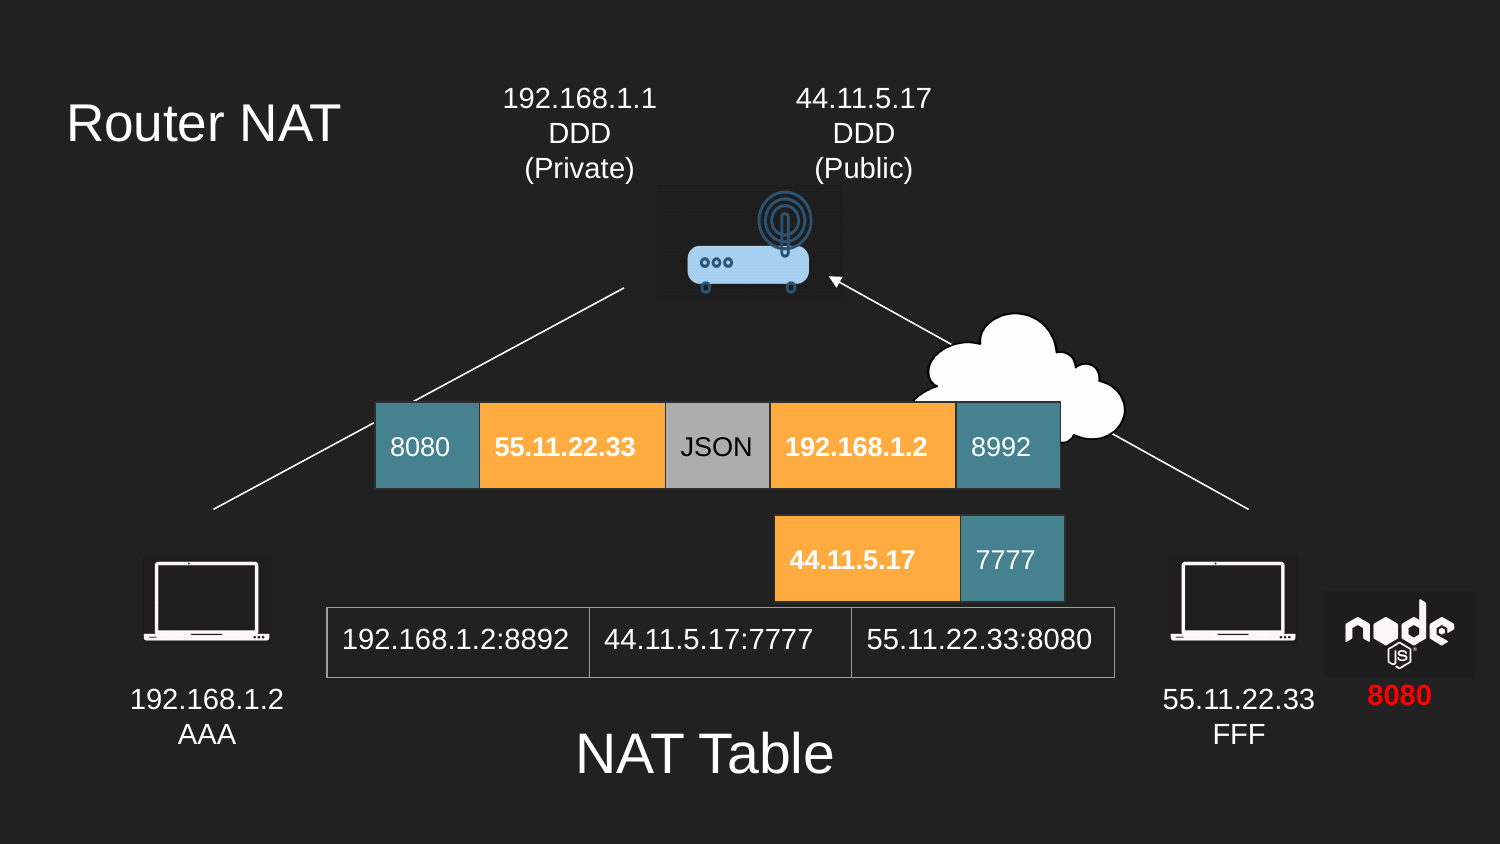

192.168.1.1
DDD
(Private)
44.11.5.17
DDD
(Public)
# Router NAT
8080
55.11.22.33
JSON
192.168.1.2
8992
44.11.5.17
7777
| 192.168.1.2:8892 | 44.11.5.17:7777 | 55.11.22.33:8080 |
| --- | --- | --- |
8080
192.168.1.2
AAA
55.11.22.33
FFF
NAT Table